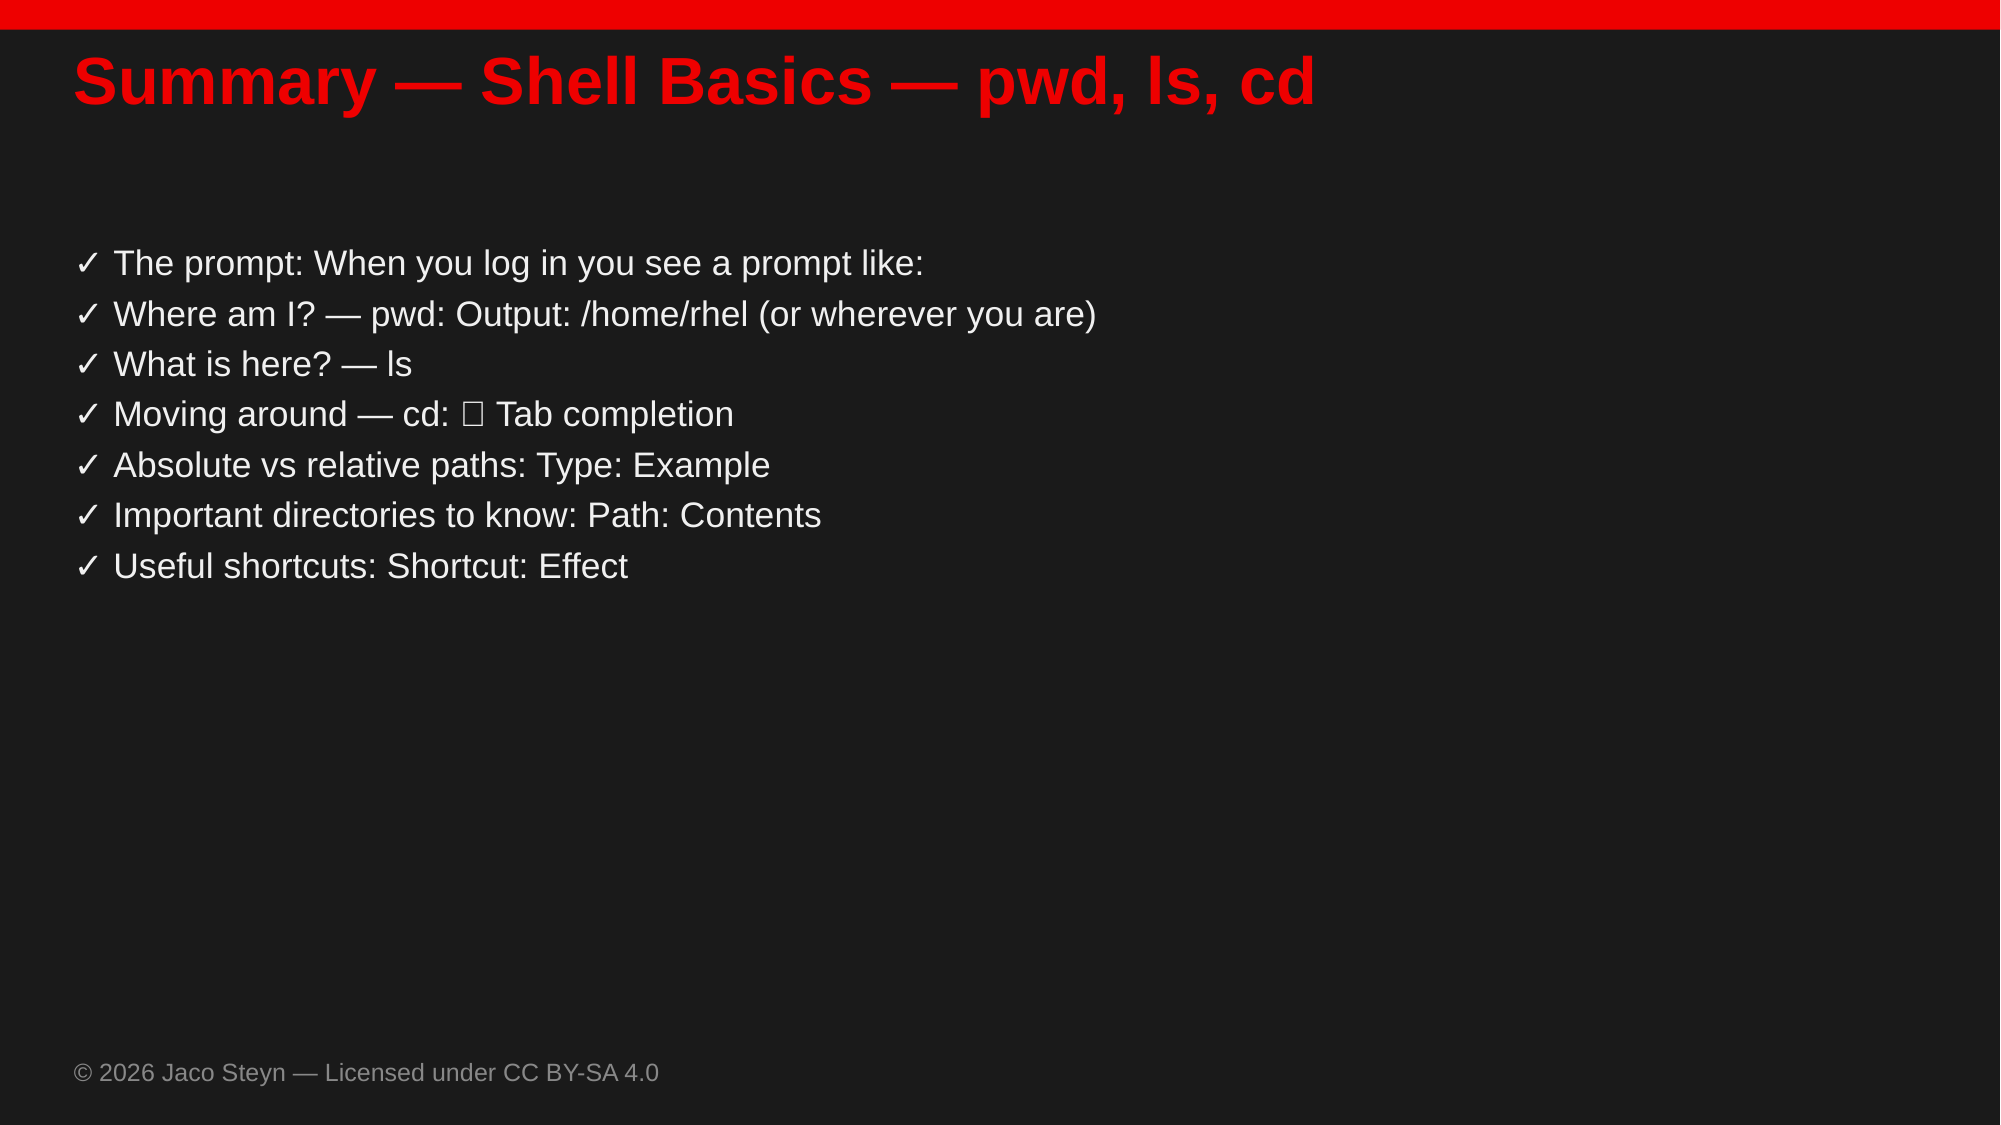

Summary — Shell Basics — pwd, ls, cd
✓ The prompt: When you log in you see a prompt like:
✓ Where am I? — pwd: Output: /home/rhel (or wherever you are)
✓ What is here? — ls
✓ Moving around — cd: 💡 Tab completion
✓ Absolute vs relative paths: Type: Example
✓ Important directories to know: Path: Contents
✓ Useful shortcuts: Shortcut: Effect
© 2026 Jaco Steyn — Licensed under CC BY-SA 4.0